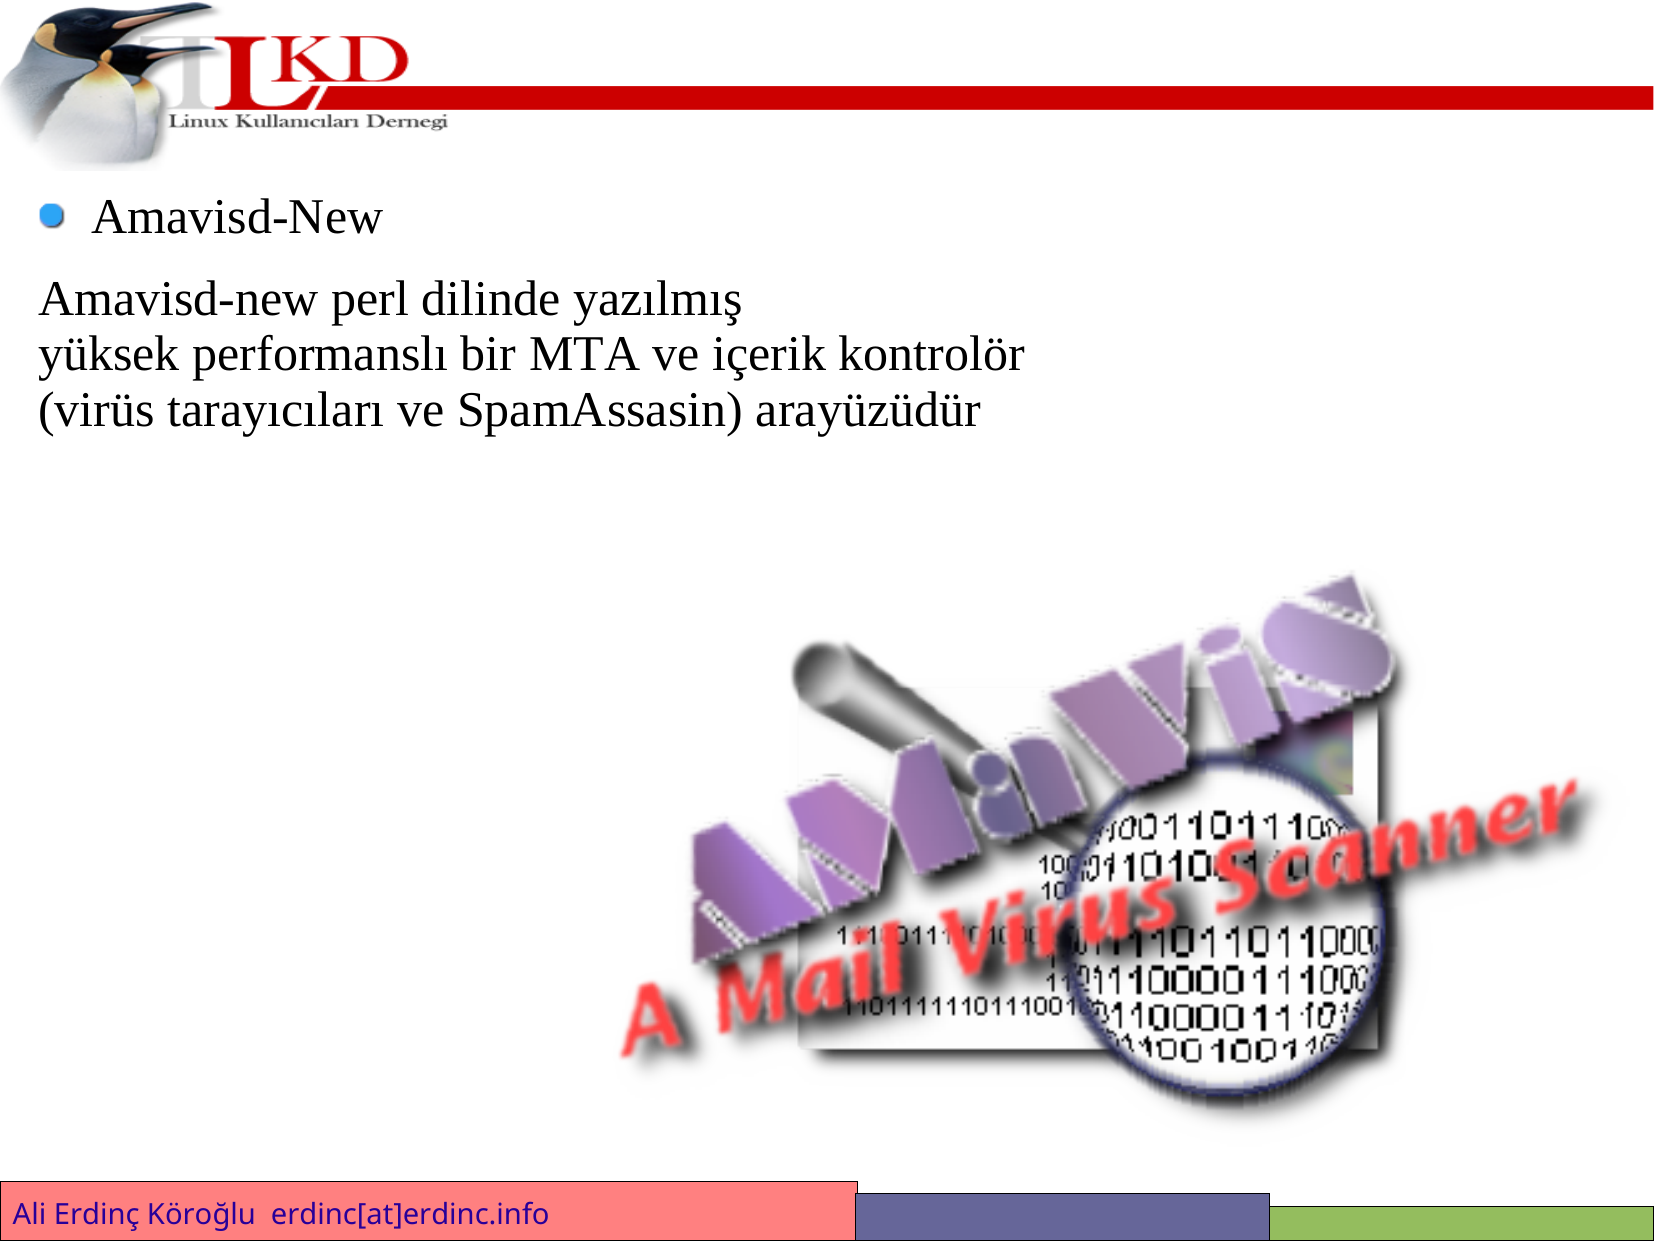

Amavisd-New
Amavisd-new perl dilinde yazılmış
yüksek performanslı bir MTA ve içerik kontrolör
(virüs tarayıcıları ve SpamAssasin) arayüzüdür
Ali Erdinç Köroğlu erdinc[at]erdinc.info http://www.erdinc.info